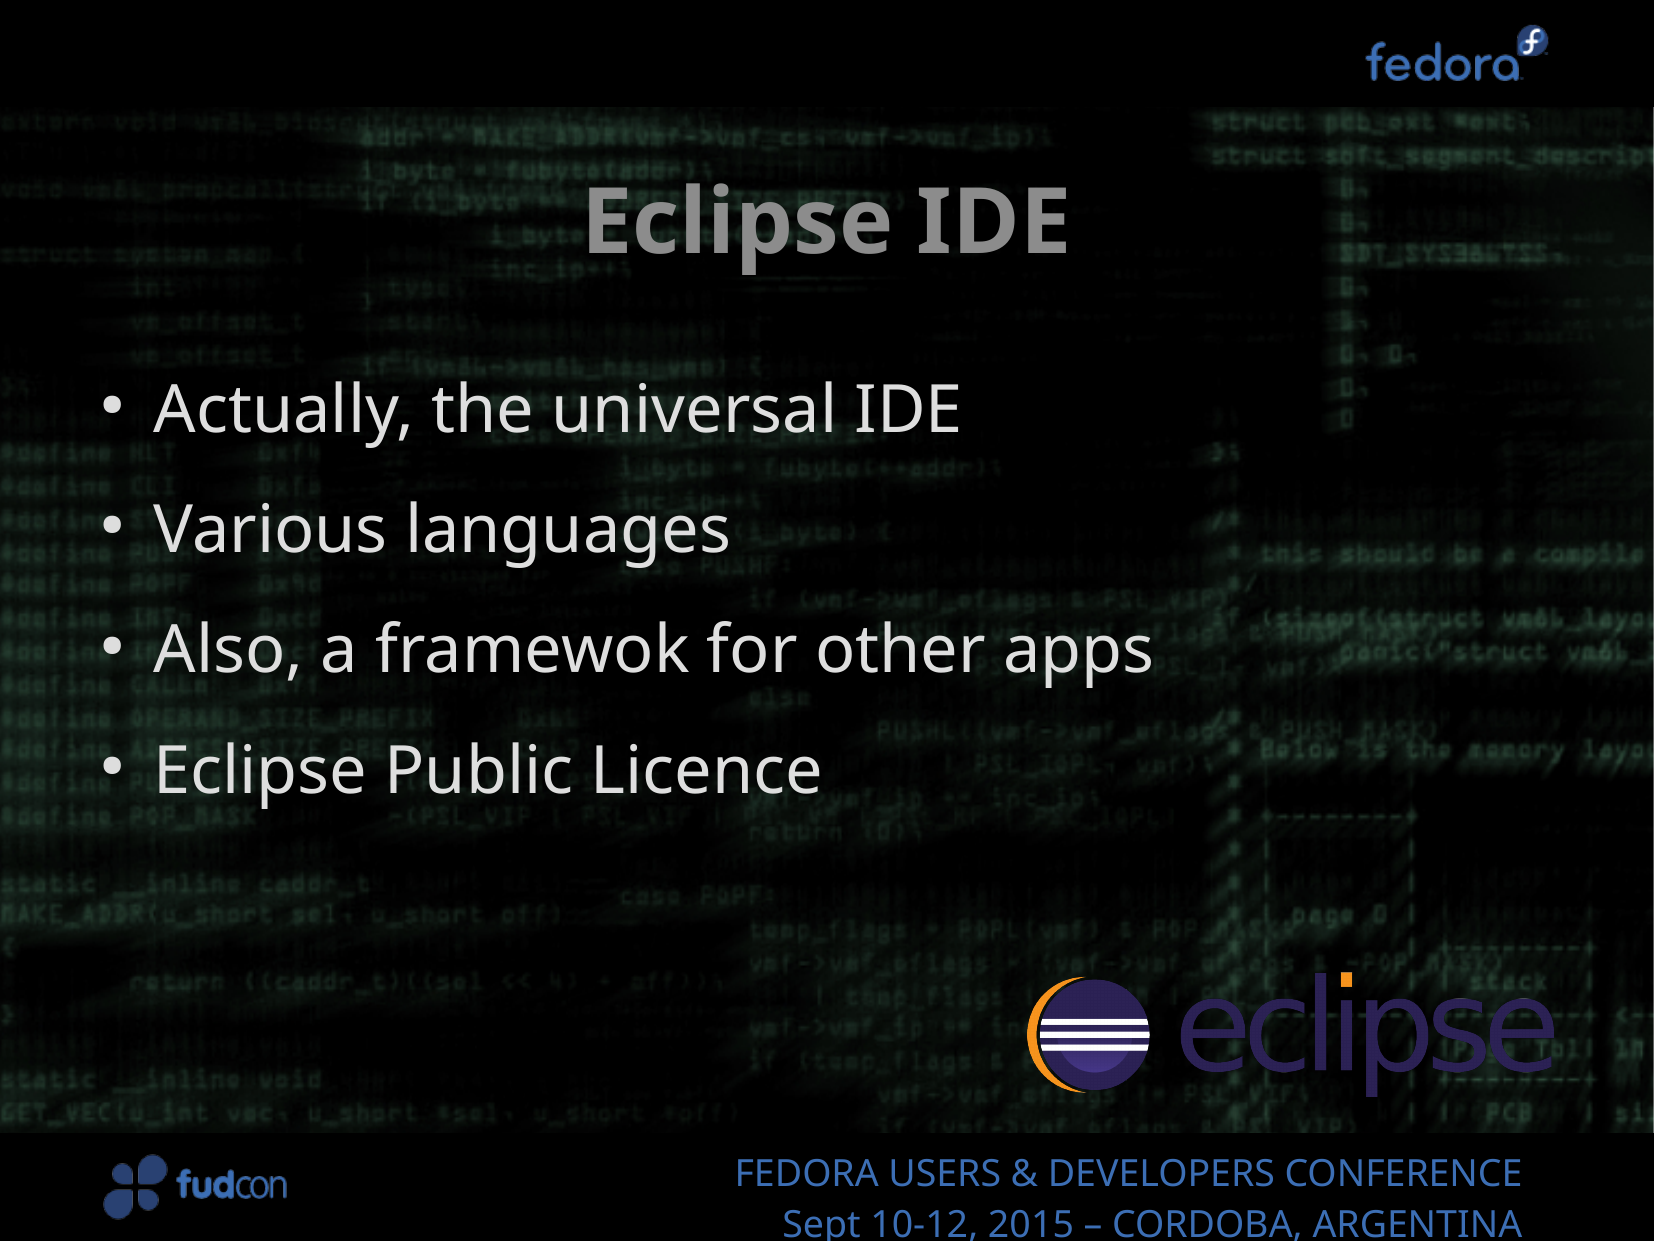

# Eclipse IDE
Actually, the universal IDE
Various languages
Also, a framewok for other apps
Eclipse Public Licence